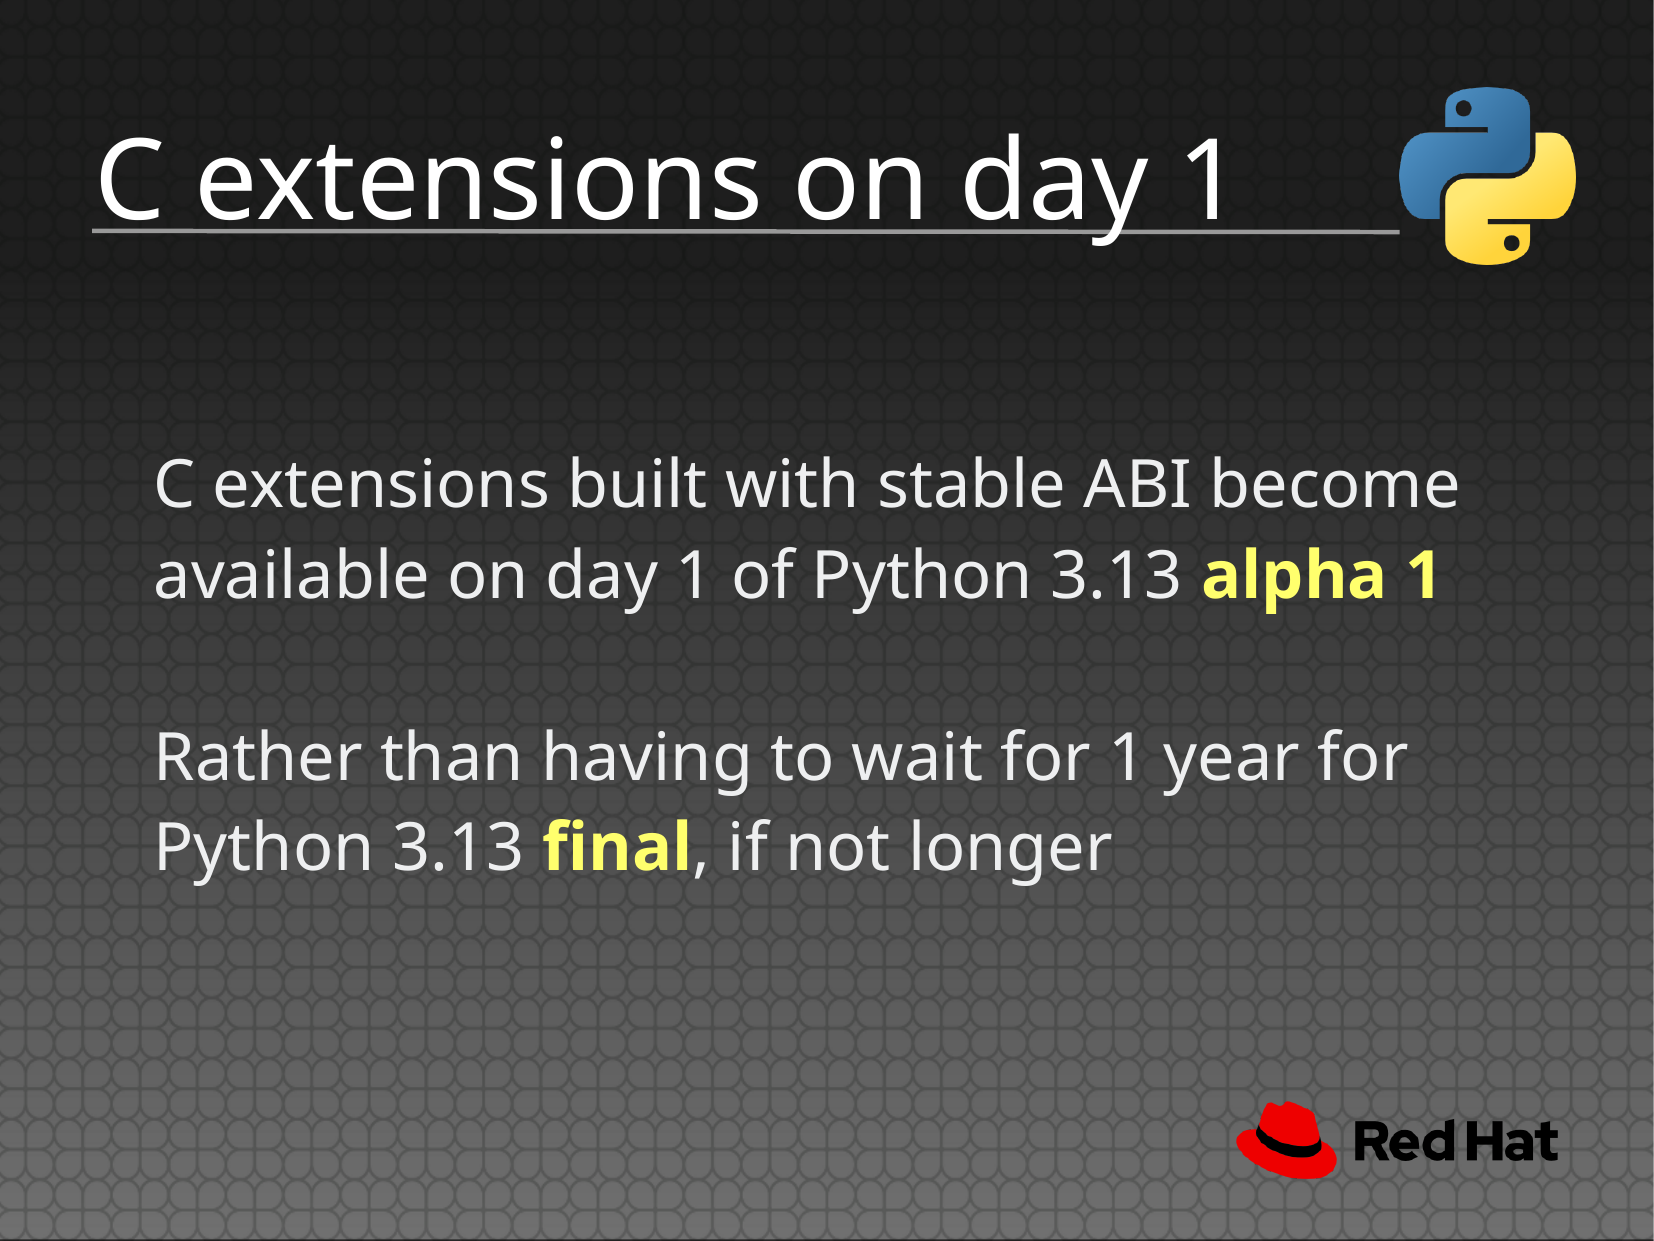

C extensions on day 1
# C extensions built with stable ABI become available on day 1 of Python 3.13 alpha 1 Rather than having to wait for 1 year for Python 3.13 final, if not longer